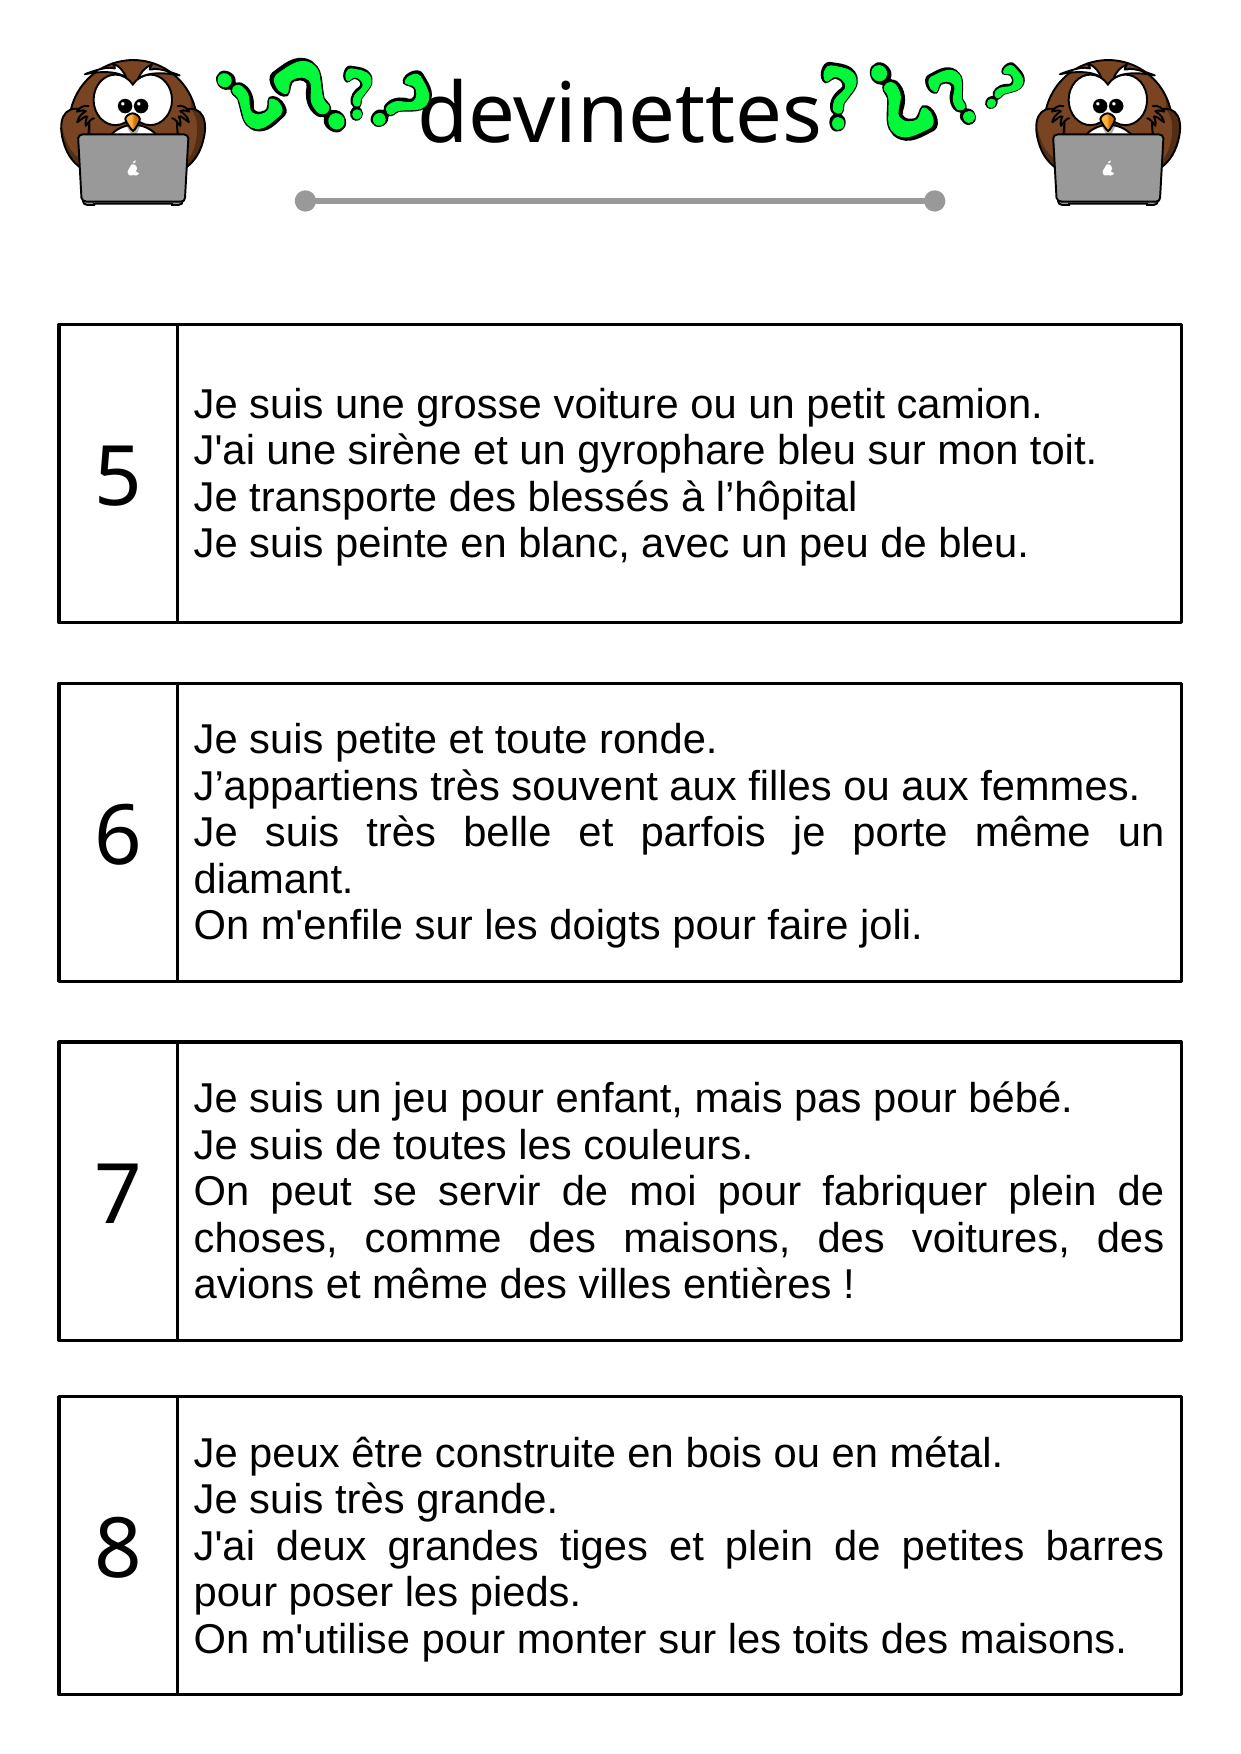

devinettes
5
Je suis une grosse voiture ou un petit camion.
J'ai une sirène et un gyrophare bleu sur mon toit.
Je transporte des blessés à l’hôpital
Je suis peinte en blanc, avec un peu de bleu.
6
Je suis petite et toute ronde.
J’appartiens très souvent aux filles ou aux femmes.
Je suis très belle et parfois je porte même un diamant.
On m'enfile sur les doigts pour faire joli.
7
Je suis un jeu pour enfant, mais pas pour bébé.
Je suis de toutes les couleurs.
On peut se servir de moi pour fabriquer plein de choses, comme des maisons, des voitures, des avions et même des villes entières !
8
Je peux être construite en bois ou en métal.
Je suis très grande.
J'ai deux grandes tiges et plein de petites barres pour poser les pieds.
On m'utilise pour monter sur les toits des maisons.